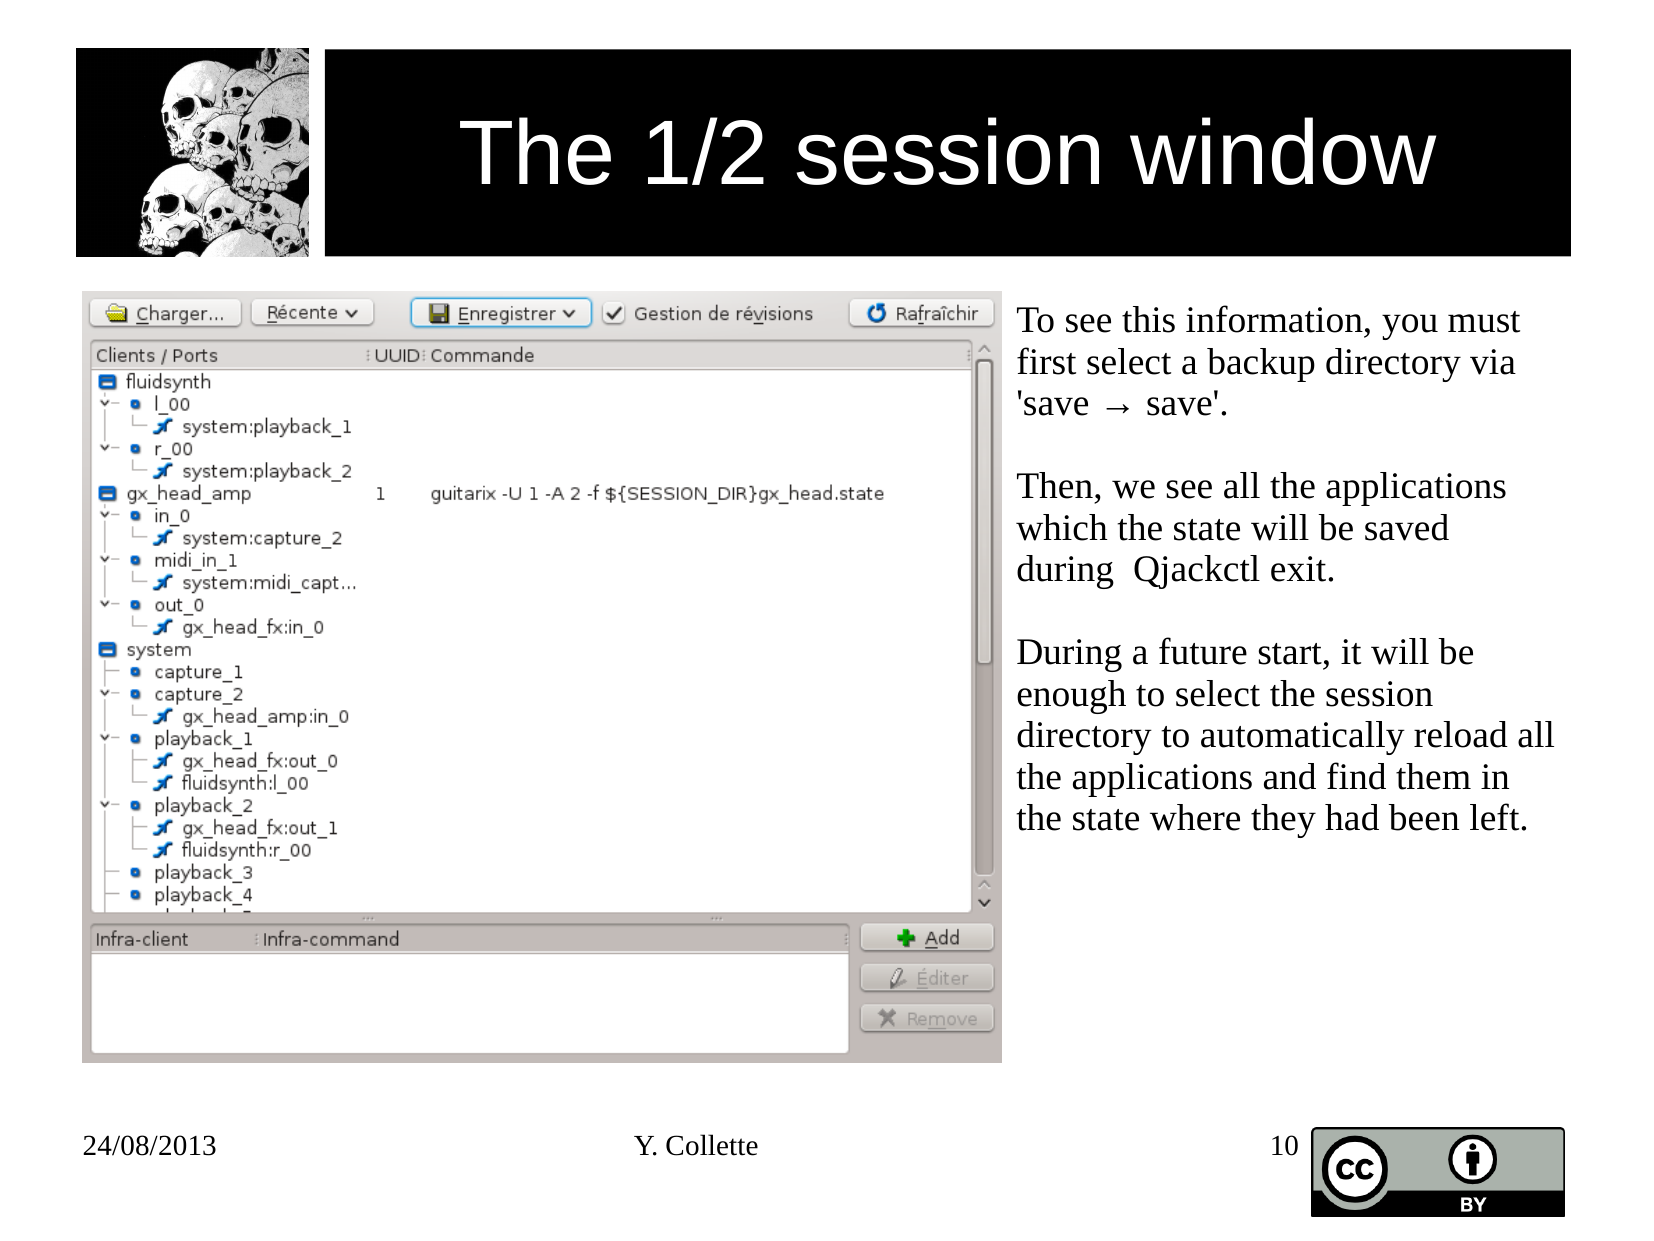

# The 1/2 session window
To see this information, you must first select a backup directory via 'save → save'.
Then, we see all the applications which the state will be saved during Qjackctl exit.
During a future start, it will be enough to select the session directory to automatically reload all the applications and find them in the state where they had been left.
Y. Collette
10